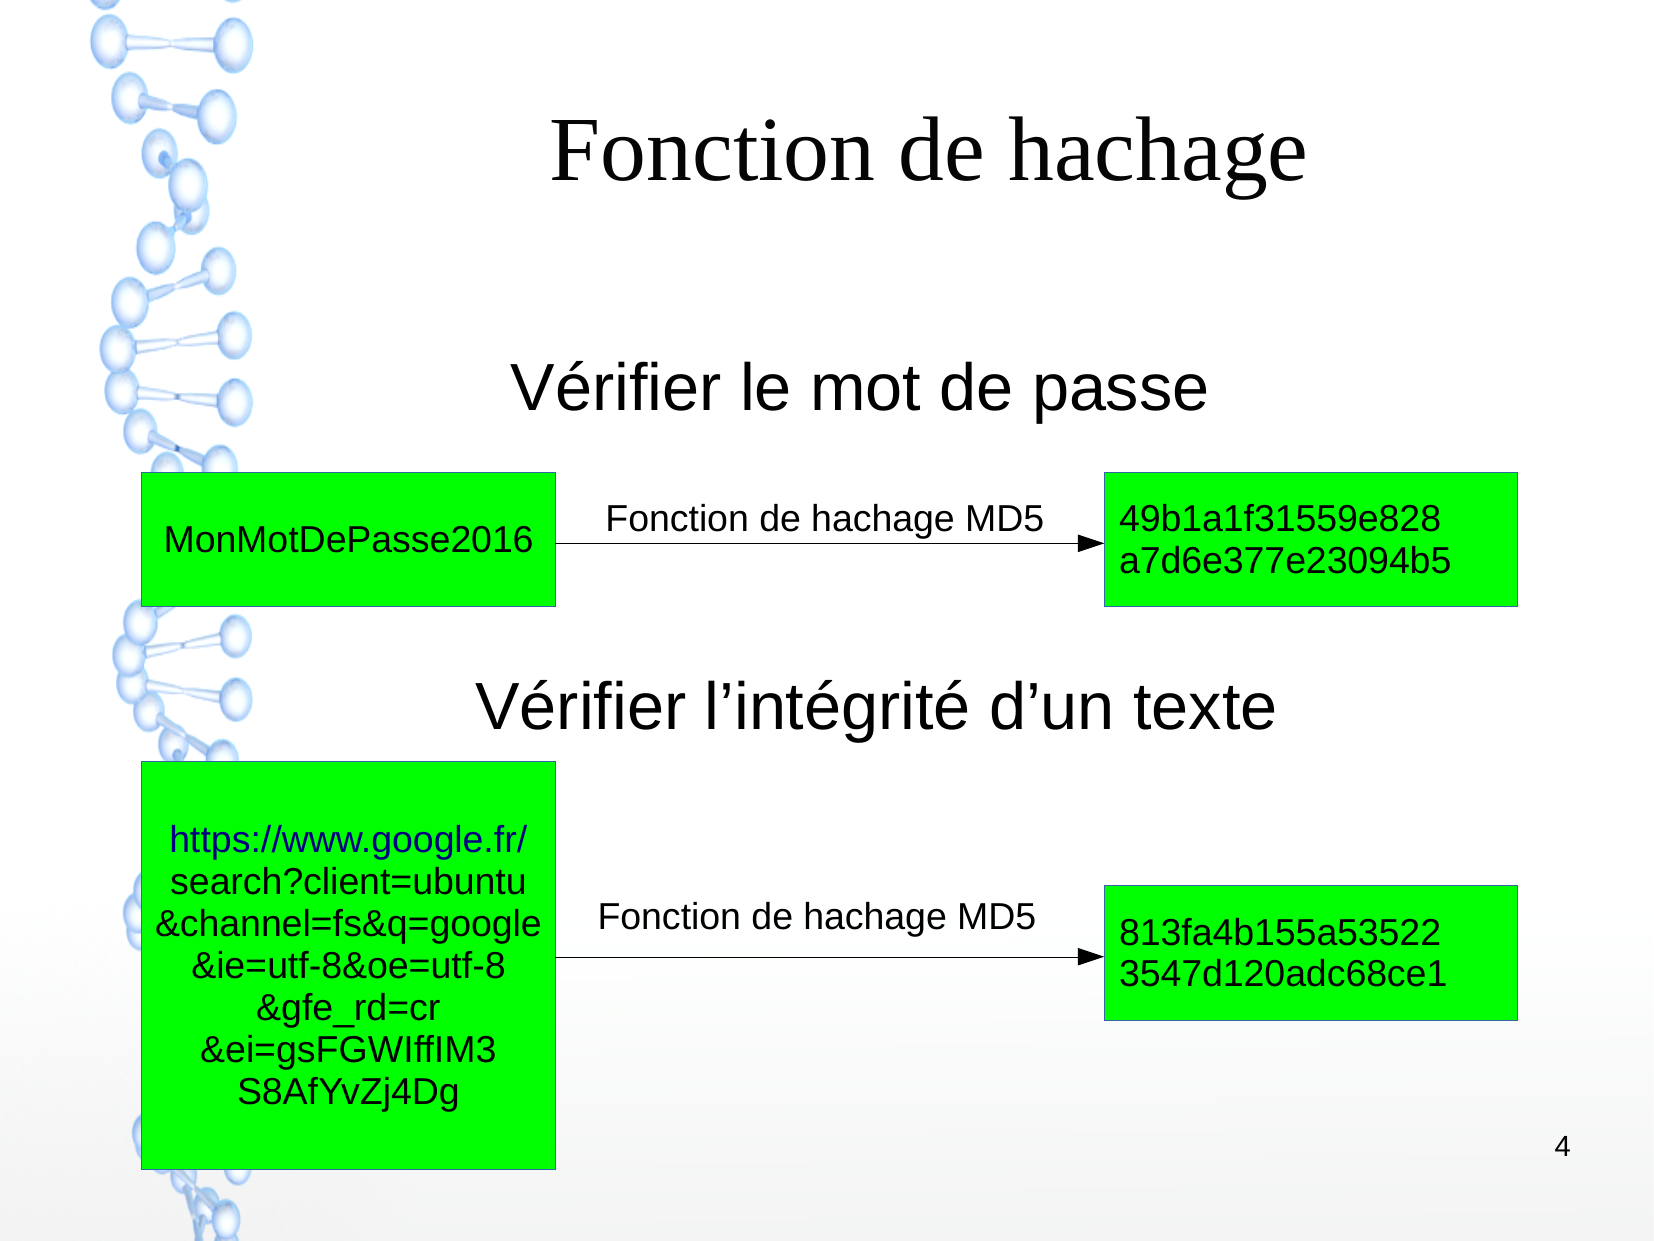

# Fonction de hachage
Vérifier le mot de passe
MonMotDePasse2016
49b1a1f31559e828
a7d6e377e23094b5
Fonction de hachage MD5
Vérifier l’intégrité d’un texte
https://www.google.fr/
search?client=ubuntu
&channel=fs&q=google
&ie=utf-8&oe=utf-8
&gfe_rd=cr
&ei=gsFGWIffIM3
S8AfYvZj4Dg
813fa4b155a53522
3547d120adc68ce1
Fonction de hachage MD5
4